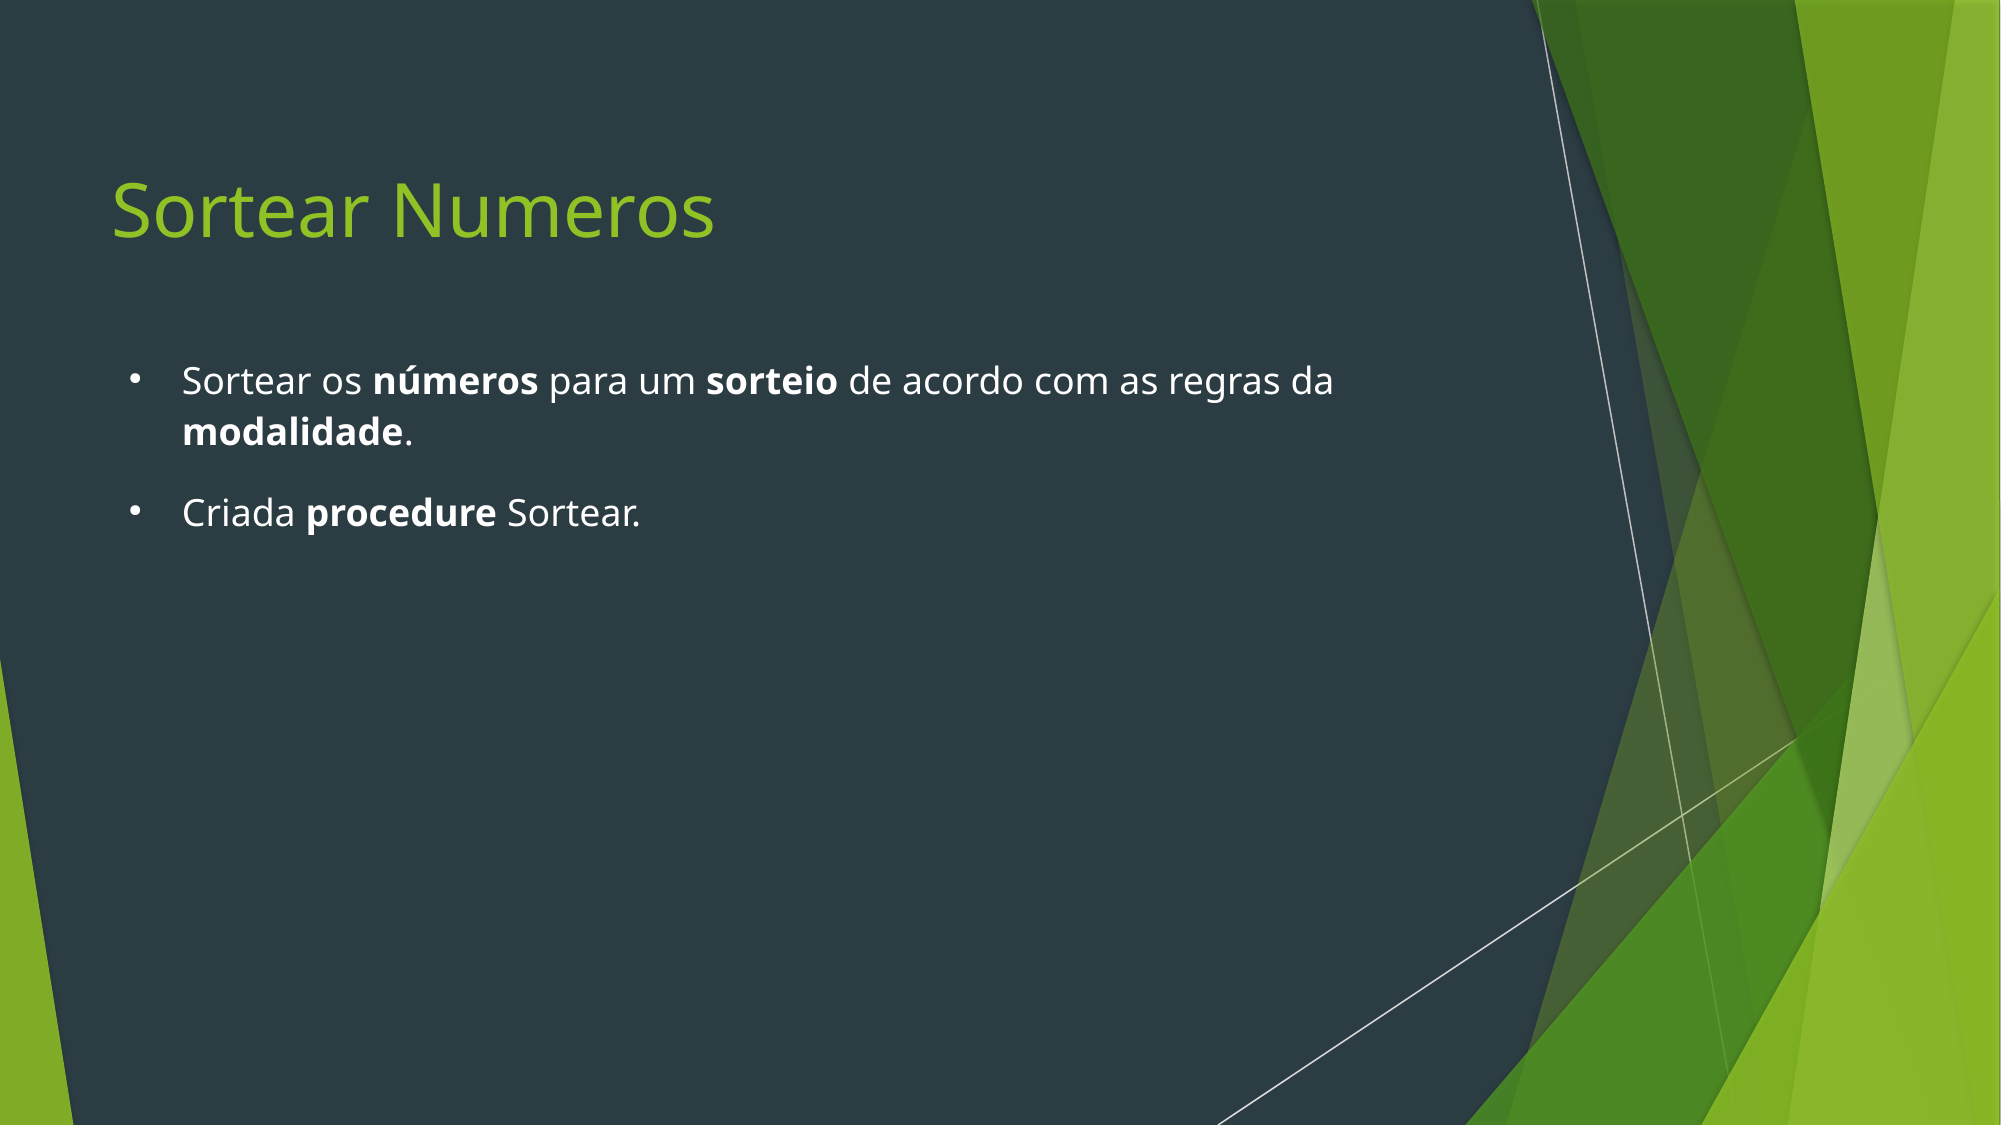

# Sortear Numeros
Sortear os números para um sorteio de acordo com as regras da modalidade.
Criada procedure Sortear.